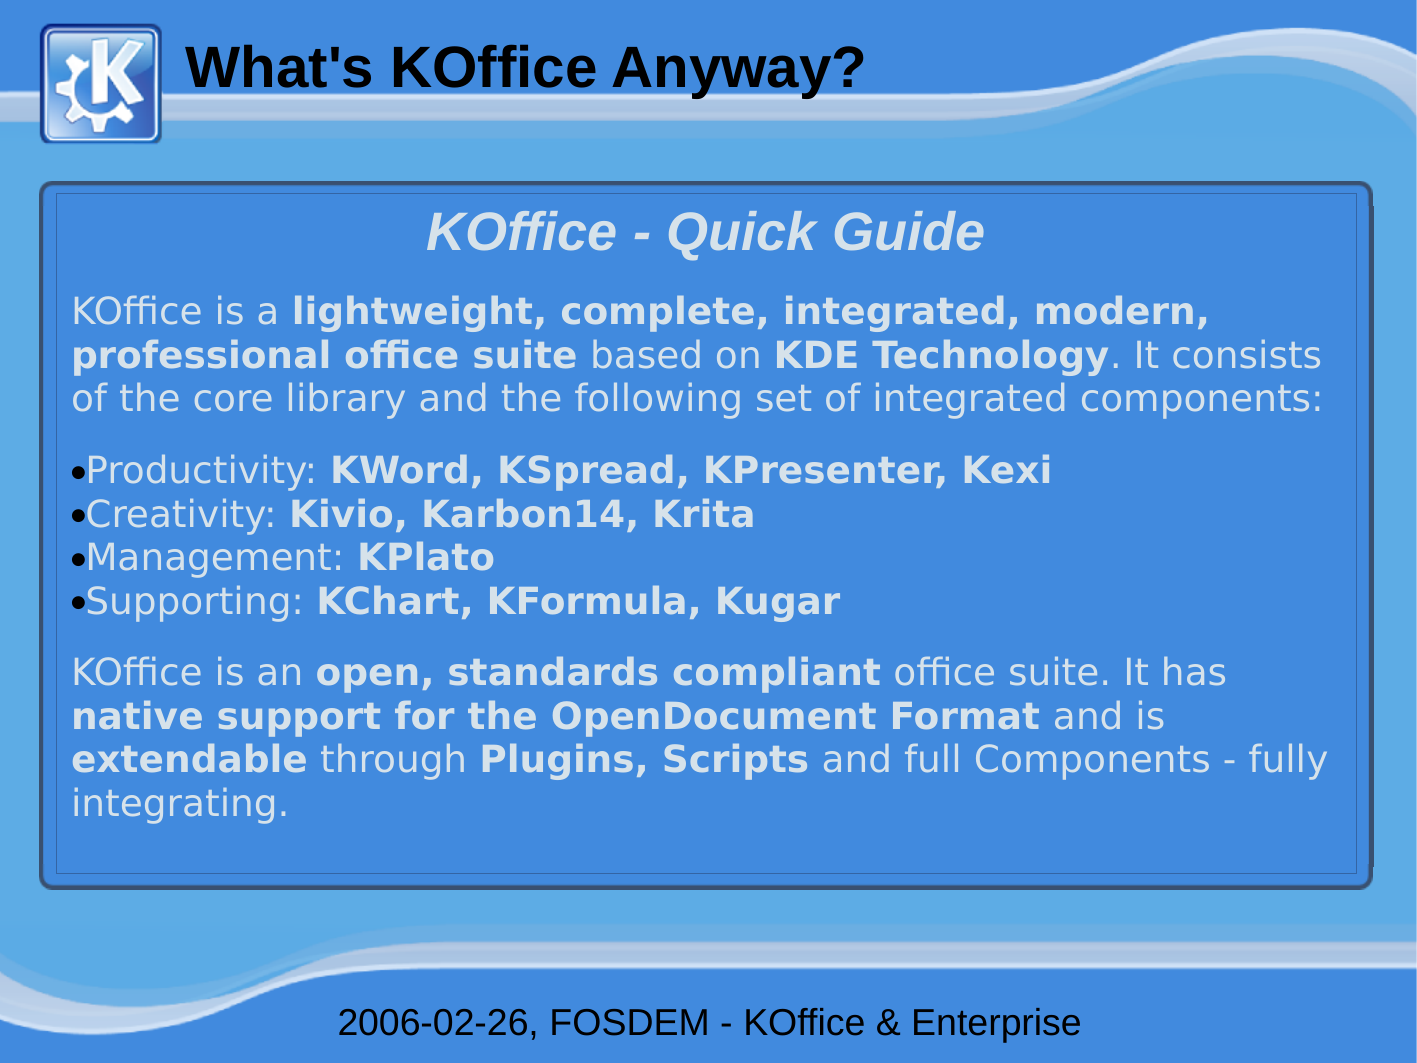

What's KOffice Anyway?
KOffice - Quick Guide
KOffice is a lightweight, complete, integrated, modern, professional office suite based on KDE Technology. It consists of the core library and the following set of integrated components:
Productivity: KWord, KSpread, KPresenter, Kexi
Creativity: Kivio, Karbon14, Krita
Management: KPlato
Supporting: KChart, KFormula, Kugar
KOffice is an open, standards compliant office suite. It has native support for the OpenDocument Format and is extendable through Plugins, Scripts and full Components - fully integrating.